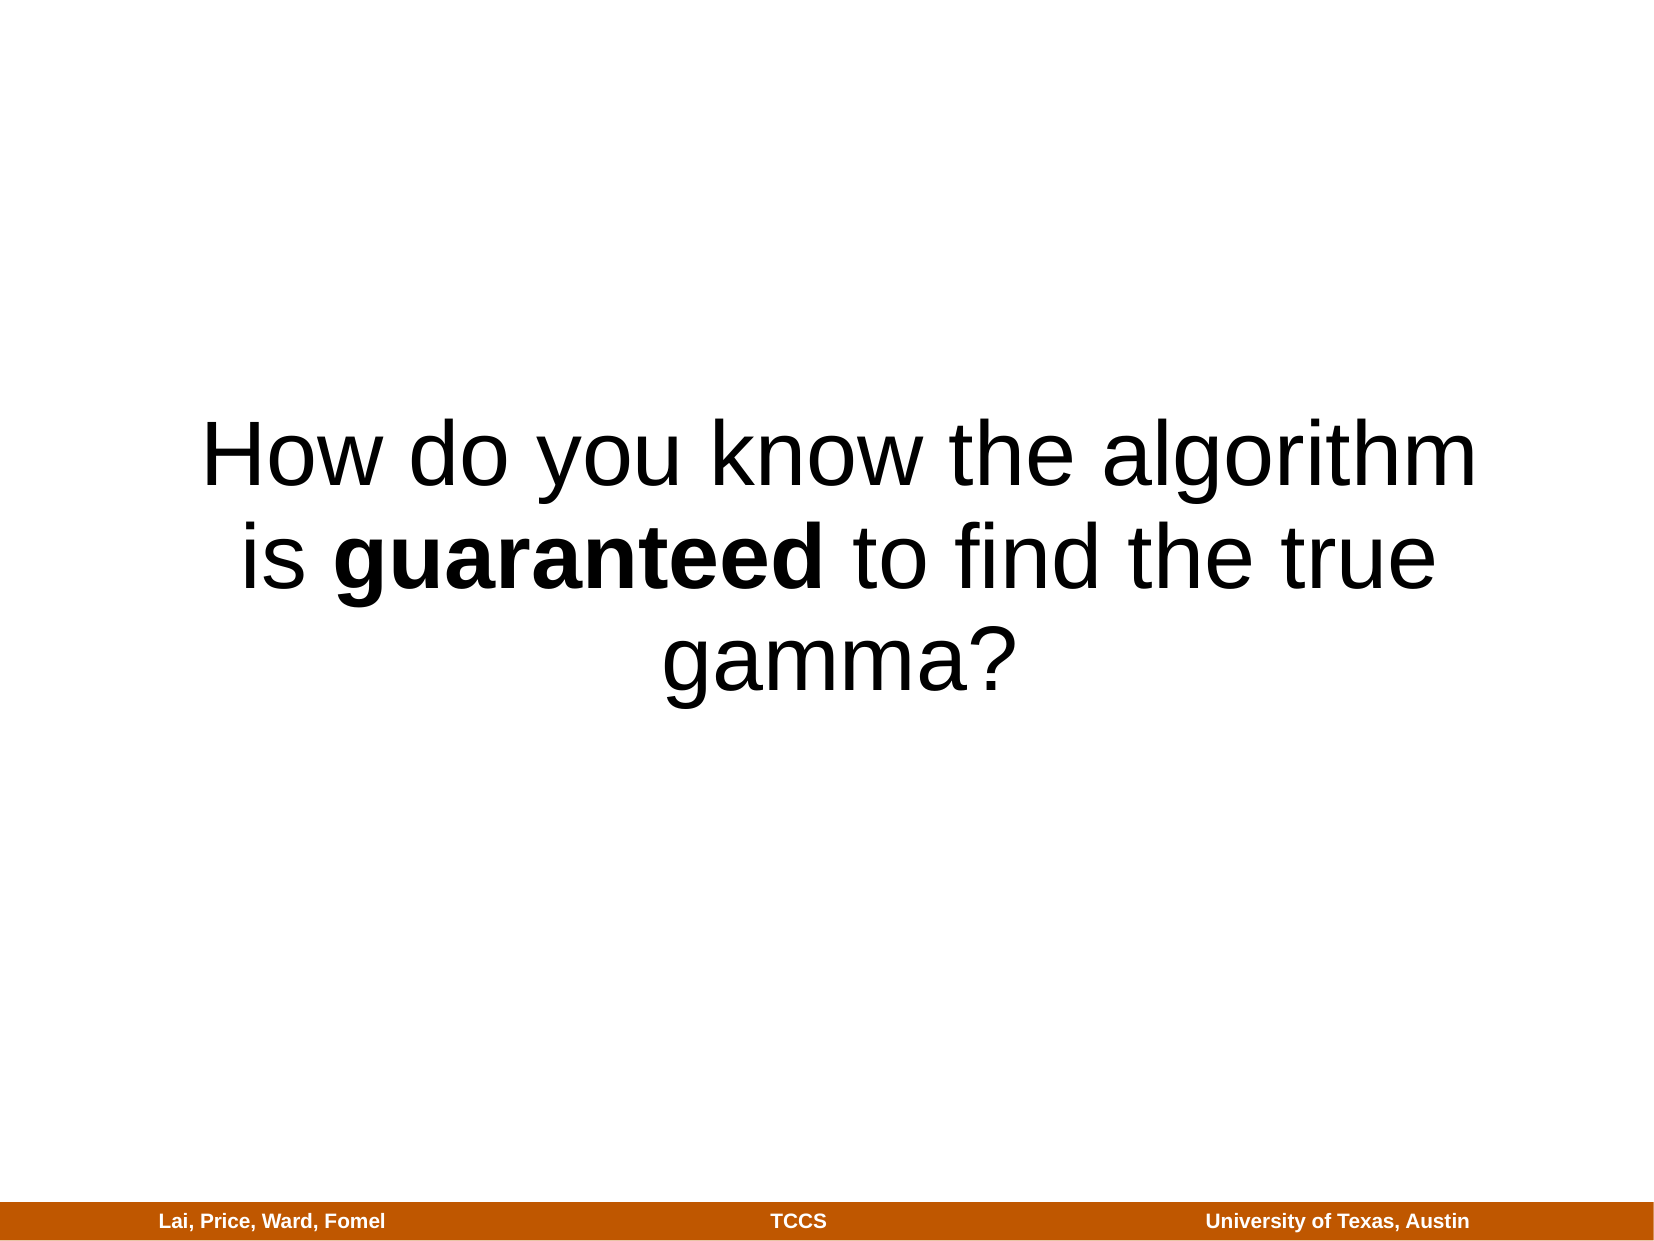

How do you know the algorithm is guaranteed to find the true gamma?